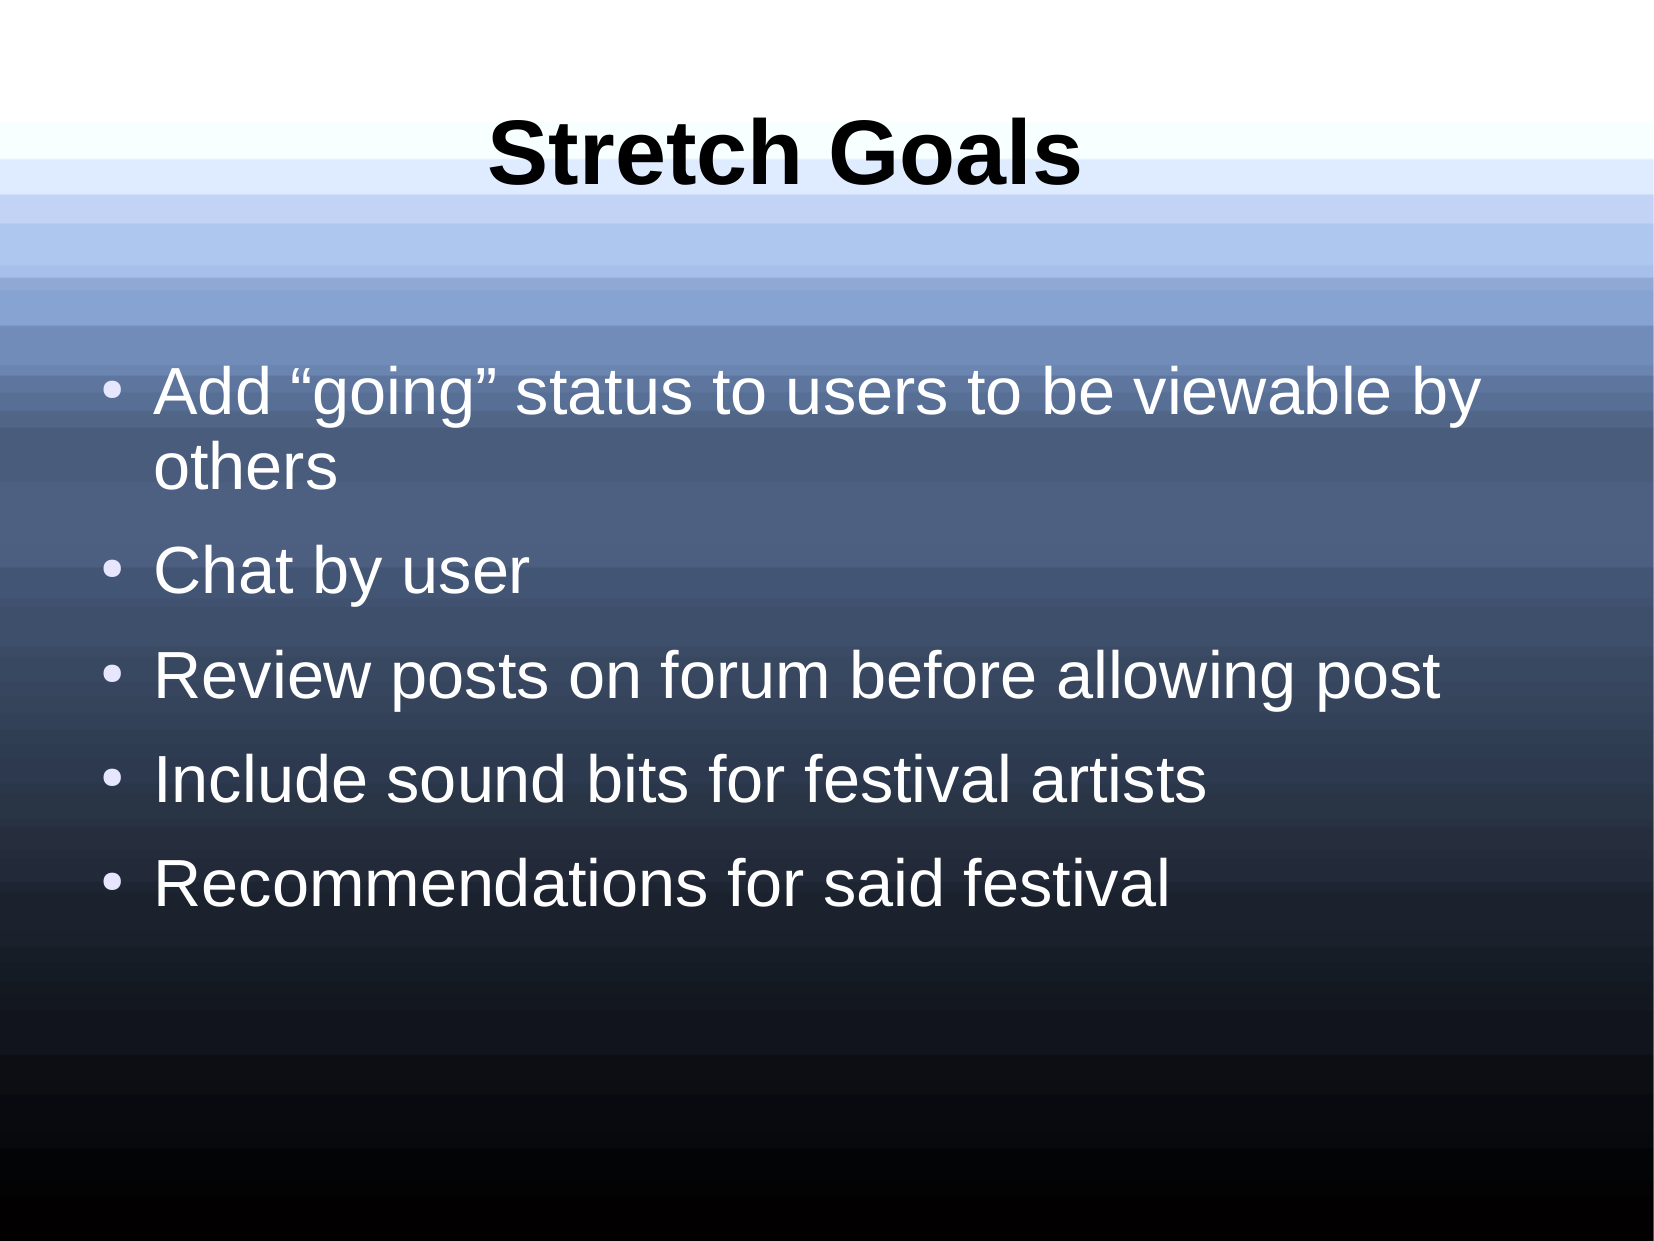

# Stretch Goals
Add “going” status to users to be viewable by others
Chat by user
Review posts on forum before allowing post
Include sound bits for festival artists
Recommendations for said festival